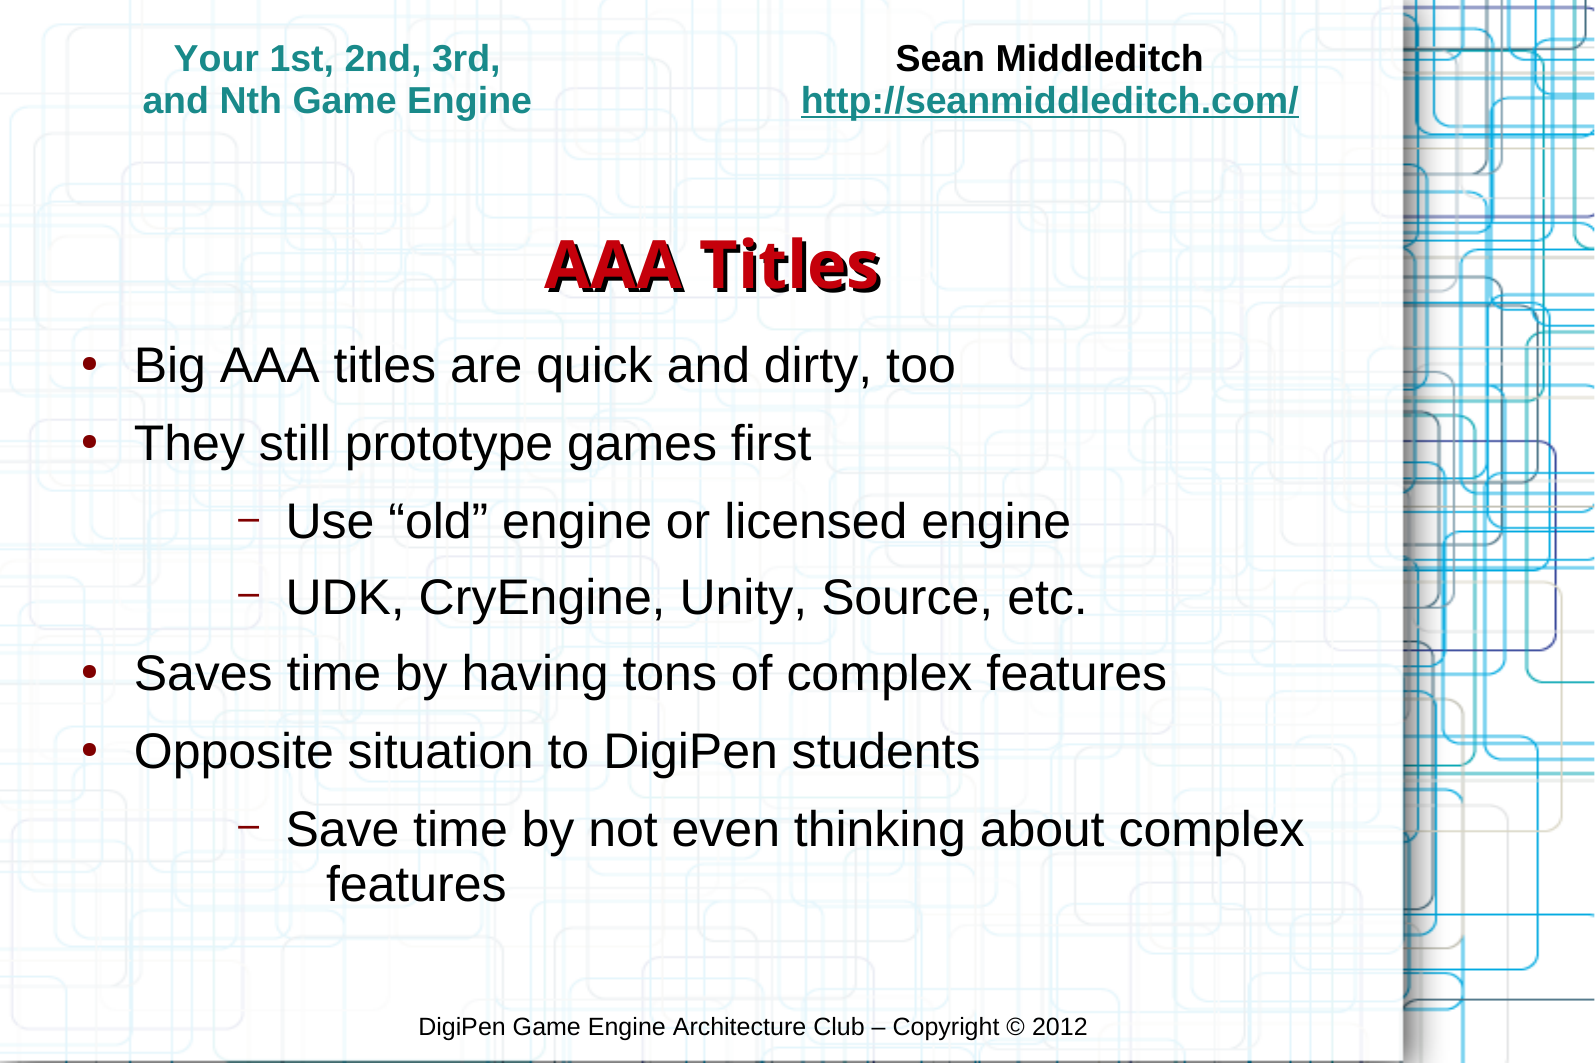

Your 1st, 2nd, 3rd,
and Nth Game Engine
Sean Middleditch
http://seanmiddleditch.com/
# AAA Titles
Big AAA titles are quick and dirty, too
They still prototype games first
Use “old” engine or licensed engine
UDK, CryEngine, Unity, Source, etc.
Saves time by having tons of complex features
Opposite situation to DigiPen students
Save time by not even thinking about complex features
DigiPen Game Engine Architecture Club – Copyright © 2012